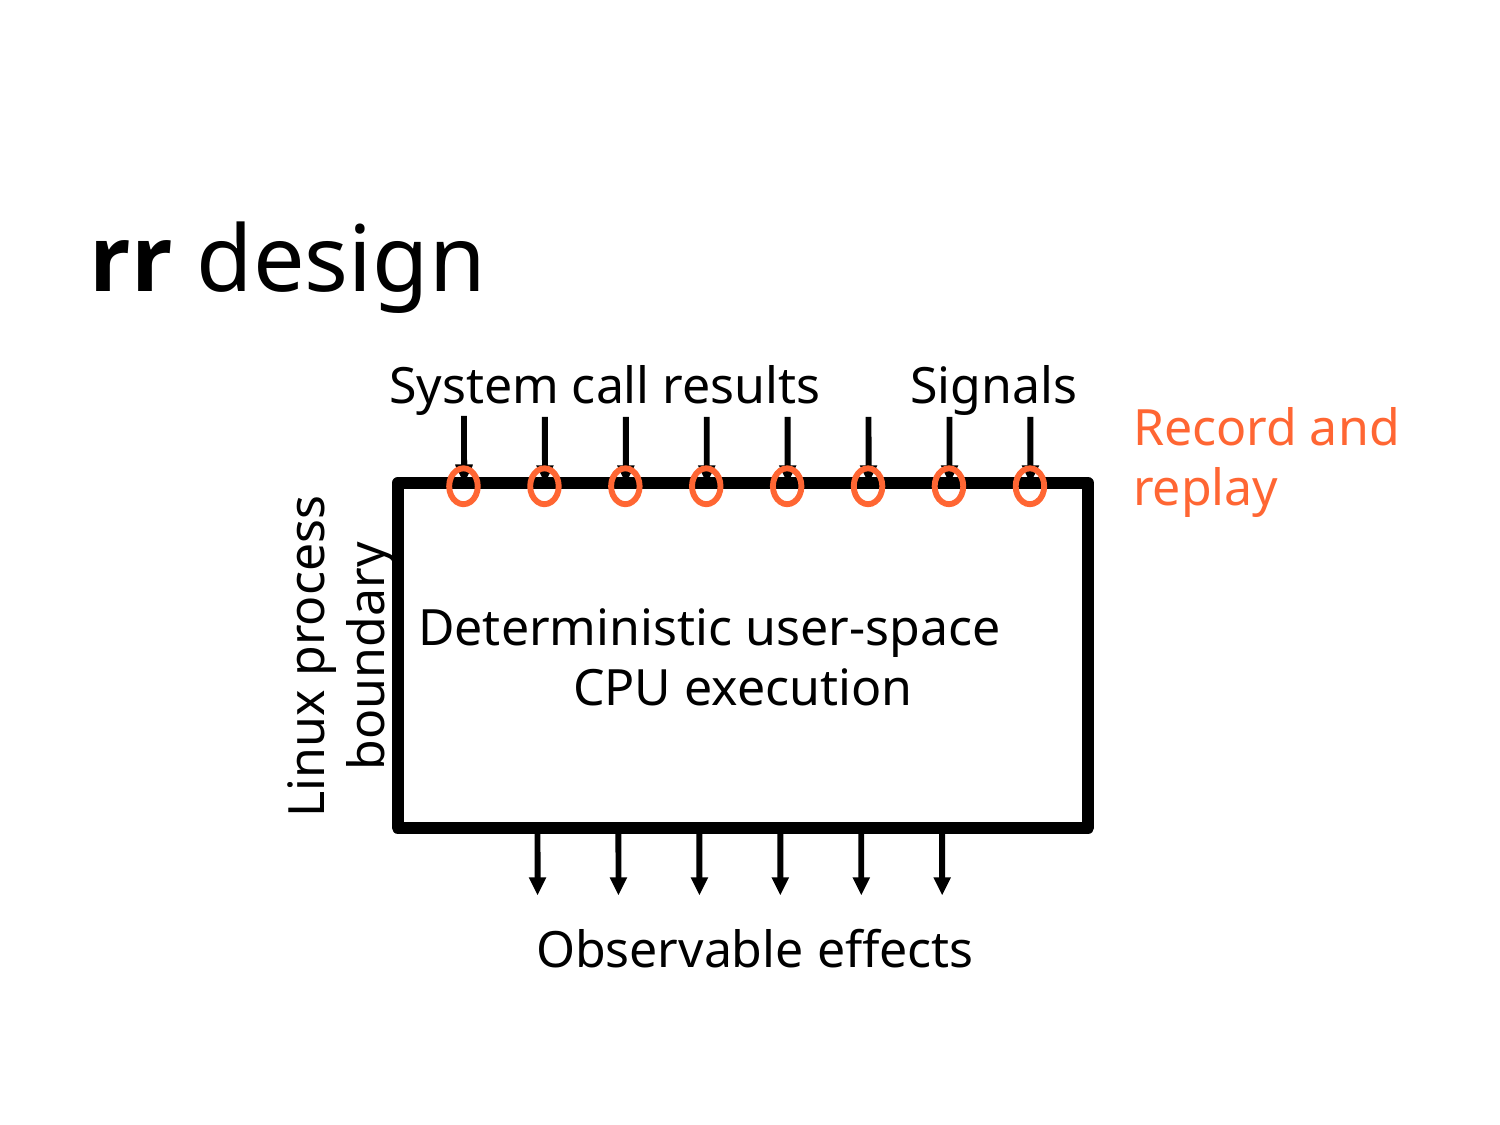

rr design
System call results
Signals
Record and replay
Deterministic user-space
CPU execution
Linux process boundary
Observable effects